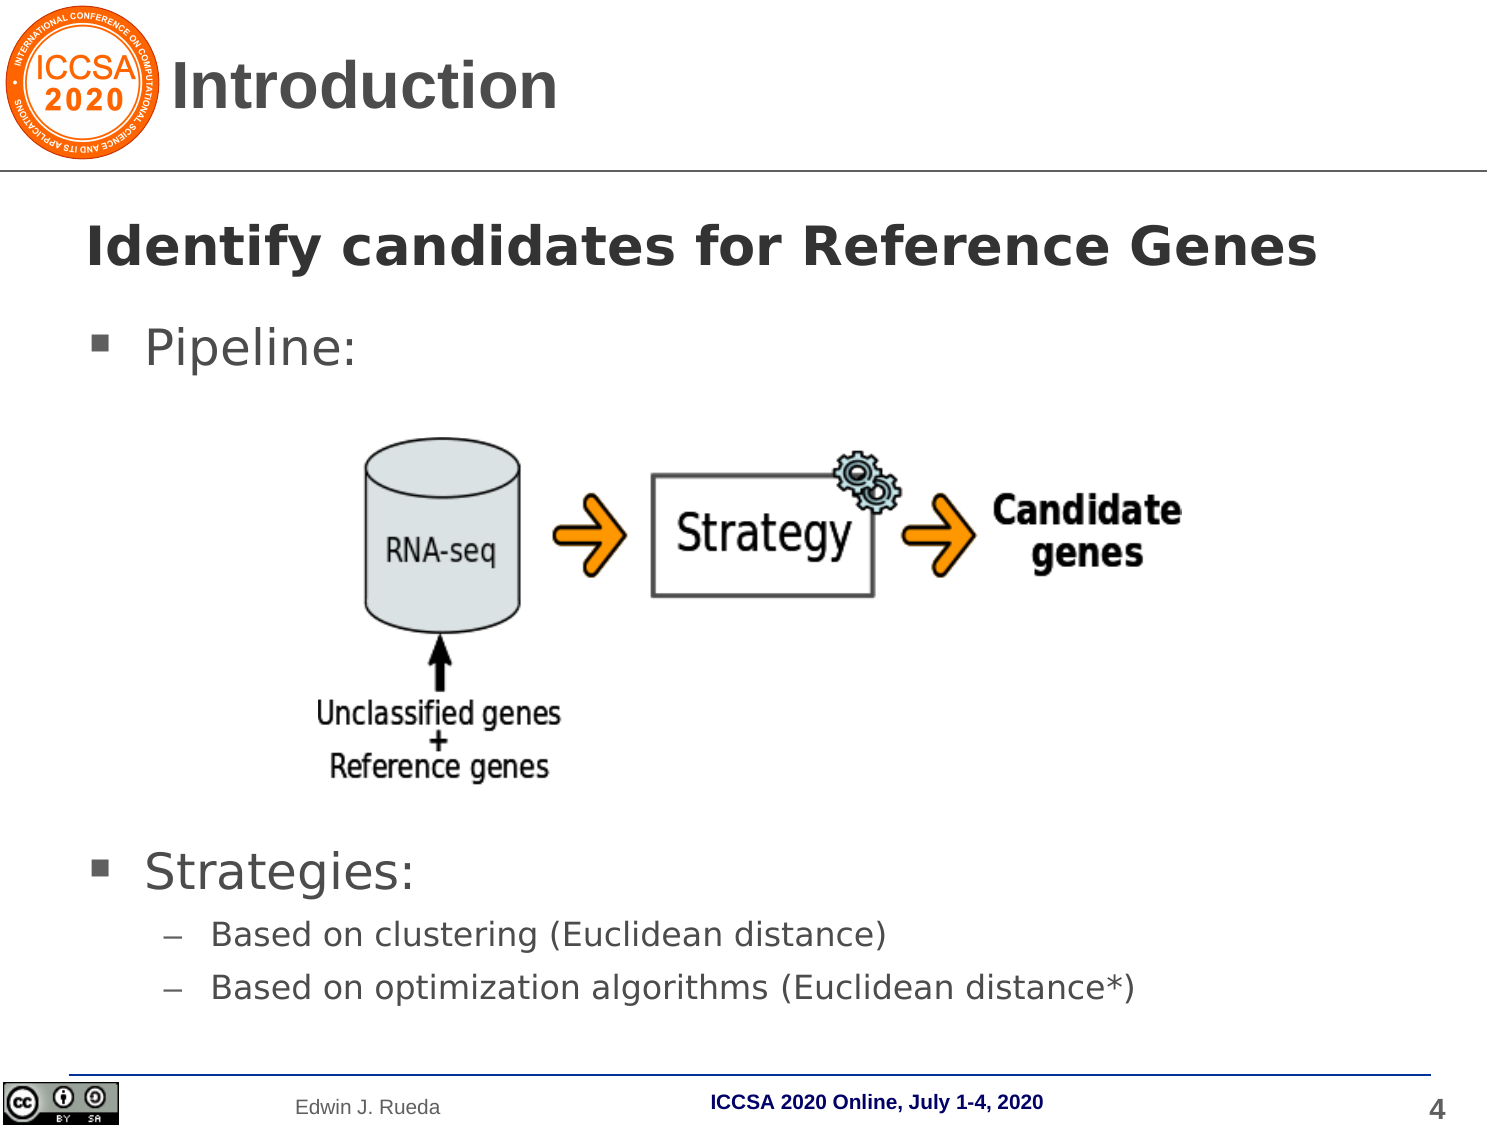

Introduction
Identify candidates for Reference Genes
# Pipeline:
Strategies:
Based on clustering (Euclidean distance)
Based on optimization algorithms (Euclidean distance*)